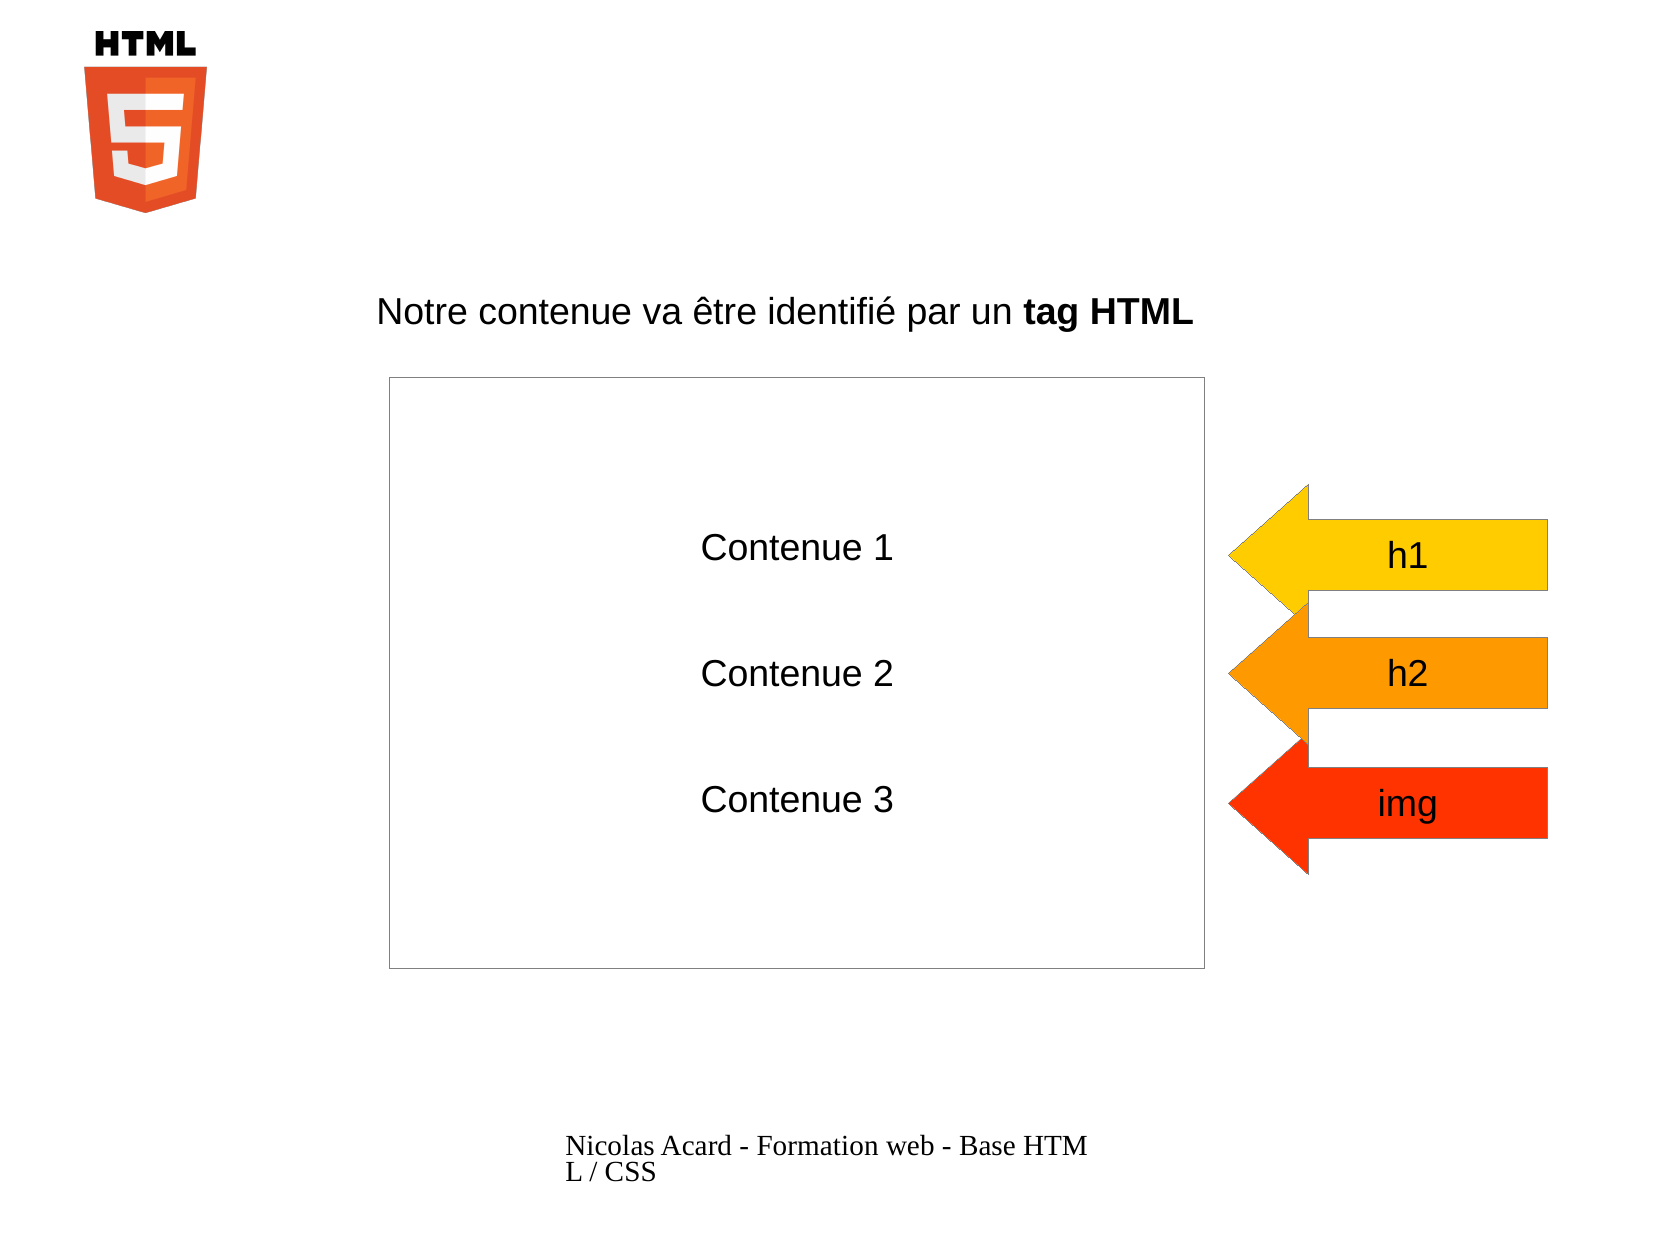

Notre contenue va être identifié par un tag HTML
Contenue 1
Contenue 2
Contenue 3
h1
h2
img
Nicolas Acard - Formation web - Base HTML / CSS